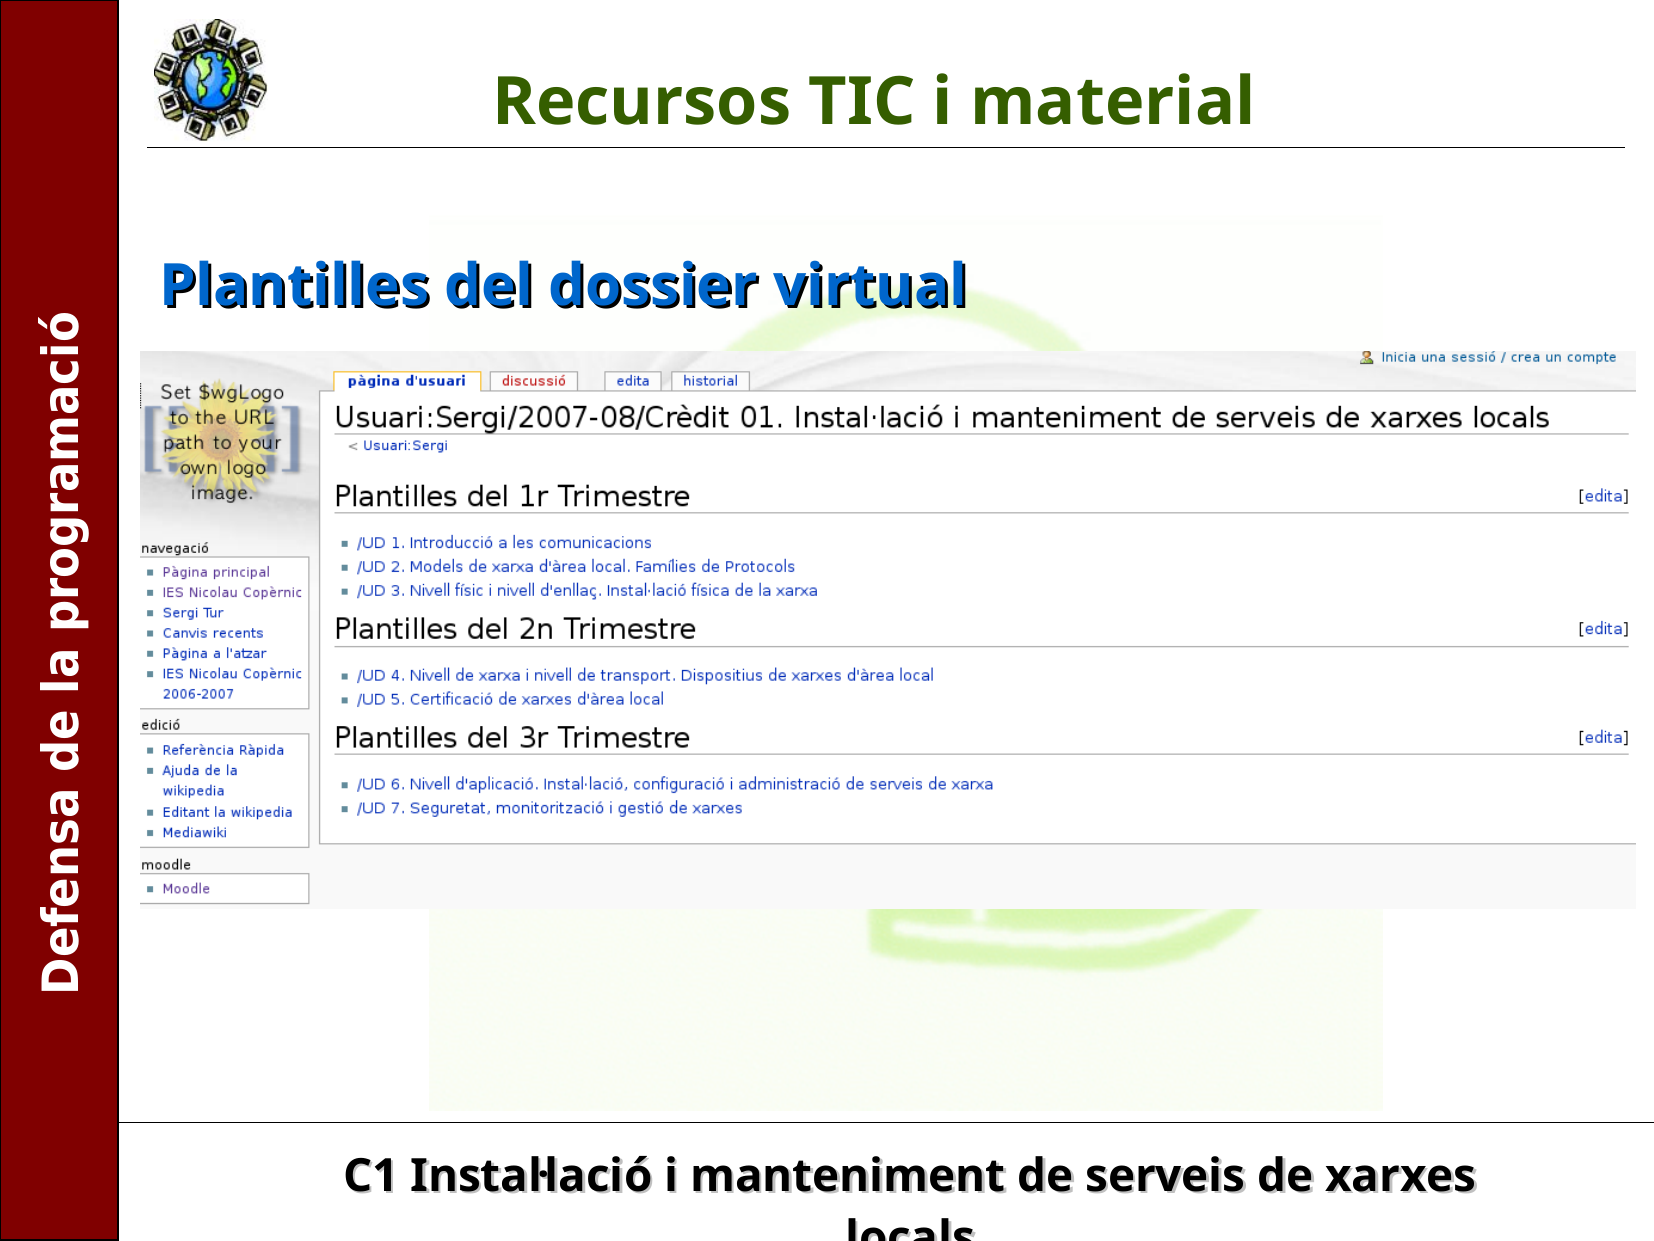

# Recursos TIC i material
Plantilles del dossier virtual